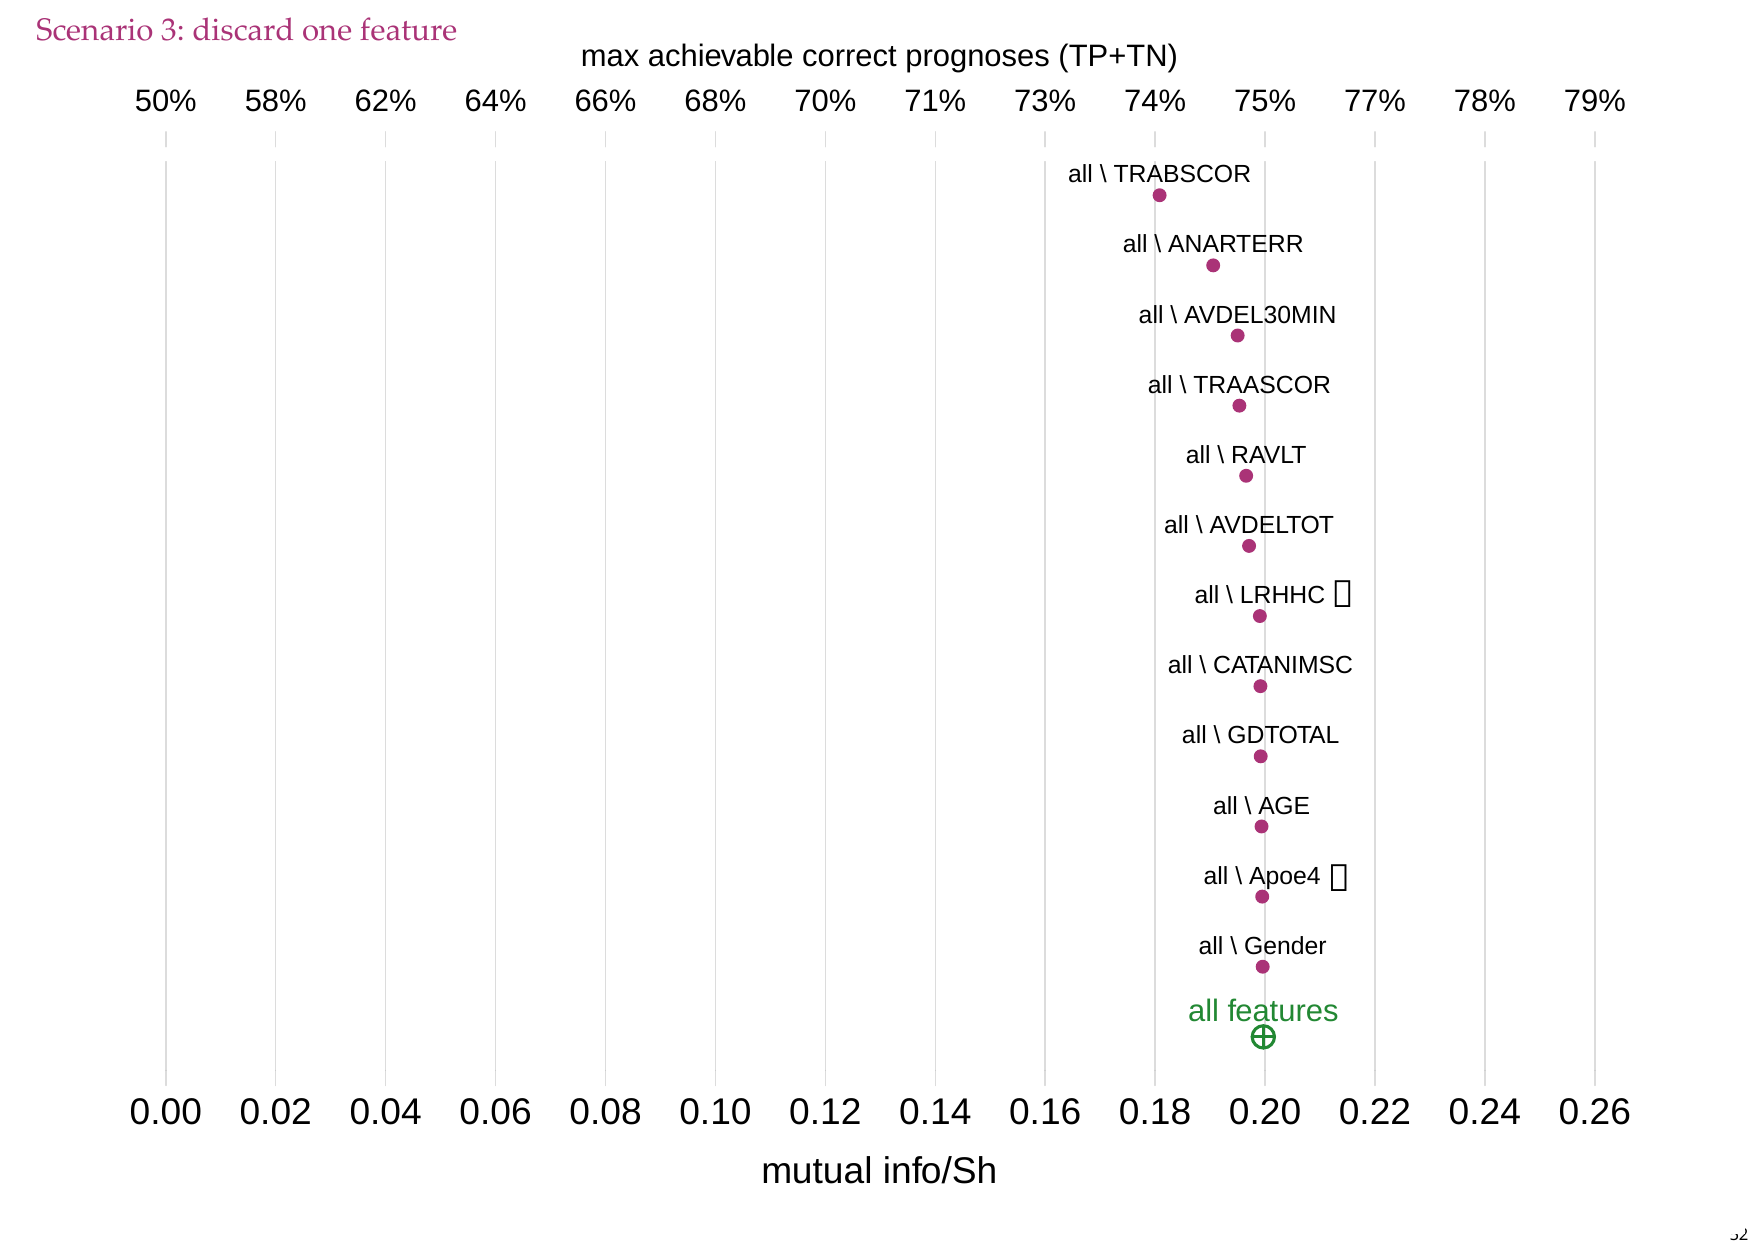

Scenario 3: discard one feature
🧠
🧬
52